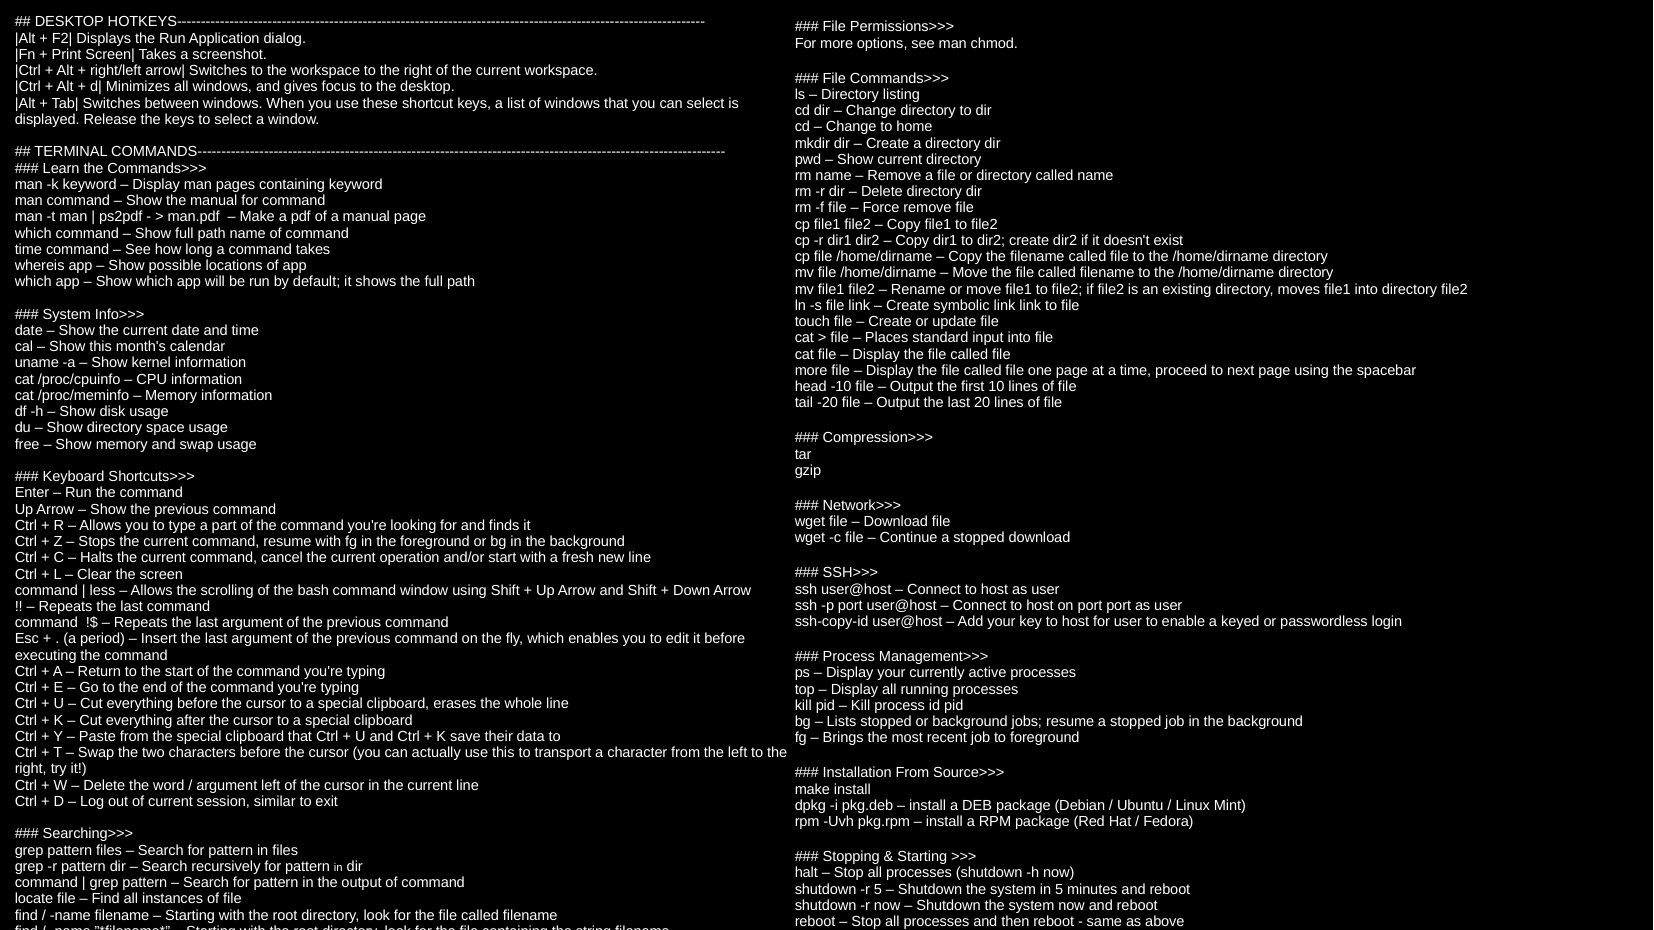

## DESKTOP HOTKEYS---------------------------------------------------------------------------------------------------------------
|Alt + F2| Displays the Run Application dialog.
|Fn + Print Screen| Takes a screenshot.
|Ctrl + Alt + right/left arrow| Switches to the workspace to the right of the current workspace.
|Ctrl + Alt + d| Minimizes all windows, and gives focus to the desktop.
|Alt + Tab| Switches between windows. When you use these shortcut keys, a list of windows that you can select is displayed. Release the keys to select a window.
## TERMINAL COMMANDS---------------------------------------------------------------------------------------------------------------
### Learn the Commands>>>
man -k keyword – Display man pages containing keyword
man command – Show the manual for command
man -t man | ps2pdf - > man.pdf – Make a pdf of a manual page
which command – Show full path name of command
time command – See how long a command takes
whereis app – Show possible locations of app
which app – Show which app will be run by default; it shows the full path
### System Info>>>
date – Show the current date and time
cal – Show this month's calendar
uname -a – Show kernel information
cat /proc/cpuinfo – CPU information
cat /proc/meminfo – Memory information
df -h – Show disk usage
du – Show directory space usage
free – Show memory and swap usage
### Keyboard Shortcuts>>>
Enter – Run the command
Up Arrow – Show the previous command
Ctrl + R – Allows you to type a part of the command you're looking for and finds it
Ctrl + Z – Stops the current command, resume with fg in the foreground or bg in the background
Ctrl + C – Halts the current command, cancel the current operation and/or start with a fresh new line
Ctrl + L – Clear the screen
command | less – Allows the scrolling of the bash command window using Shift + Up Arrow and Shift + Down Arrow
!! – Repeats the last command
command !$ – Repeats the last argument of the previous command
Esc + . (a period) – Insert the last argument of the previous command on the fly, which enables you to edit it before executing the command
Ctrl + A – Return to the start of the command you're typing
Ctrl + E – Go to the end of the command you're typing
Ctrl + U – Cut everything before the cursor to a special clipboard, erases the whole line
Ctrl + K – Cut everything after the cursor to a special clipboard
Ctrl + Y – Paste from the special clipboard that Ctrl + U and Ctrl + K save their data to
Ctrl + T – Swap the two characters before the cursor (you can actually use this to transport a character from the left to the right, try it!)
Ctrl + W – Delete the word / argument left of the cursor in the current line
Ctrl + D – Log out of current session, similar to exit
### Searching>>>
grep pattern files – Search for pattern in files
grep -r pattern dir – Search recursively for pattern in dir
command | grep pattern – Search for pattern in the output of command
locate file – Find all instances of file
find / -name filename – Starting with the root directory, look for the file called filename
find / -name ”*filename*” – Starting with the root directory, look for the file containing the string filename
locate filename – Find a file called filename using the locate command; this assumes you have already used the command updatedb (see next)
updatedb – Create or update the database of files on all file systems attached to the Linux root directory
which filename – Show the subdirectory containing the executable file called filename
grep TextStringToFind /dir – Starting with the directory called dir, look for and list all files containing TextStringToFind
### File Permissions>>>
For more options, see man chmod.
### File Commands>>>
ls – Directory listing
cd dir – Change directory to dir
cd – Change to home
mkdir dir – Create a directory dir
pwd – Show current directory
rm name – Remove a file or directory called name
rm -r dir – Delete directory dir
rm -f file – Force remove file
cp file1 file2 – Copy file1 to file2
cp -r dir1 dir2 – Copy dir1 to dir2; create dir2 if it doesn't exist
cp file /home/dirname – Copy the filename called file to the /home/dirname directory
mv file /home/dirname – Move the file called filename to the /home/dirname directory
mv file1 file2 – Rename or move file1 to file2; if file2 is an existing directory, moves file1 into directory file2
ln -s file link – Create symbolic link link to file
touch file – Create or update file
cat > file – Places standard input into file
cat file – Display the file called file
more file – Display the file called file one page at a time, proceed to next page using the spacebar
head -10 file – Output the first 10 lines of file
tail -20 file – Output the last 20 lines of file
### Compression>>>
tar
gzip
### Network>>>
wget file – Download file
wget -c file – Continue a stopped download
### SSH>>>
ssh user@host – Connect to host as user
ssh -p port user@host – Connect to host on port port as user
ssh-copy-id user@host – Add your key to host for user to enable a keyed or passwordless login
### Process Management>>>
ps – Display your currently active processes
top – Display all running processes
kill pid – Kill process id pid
bg – Lists stopped or background jobs; resume a stopped job in the background
fg – Brings the most recent job to foreground
### Installation From Source>>>
make install
dpkg -i pkg.deb – install a DEB package (Debian / Ubuntu / Linux Mint)
rpm -Uvh pkg.rpm – install a RPM package (Red Hat / Fedora)
### Stopping & Starting >>>
halt – Stop all processes (shutdown -h now)
shutdown -r 5 – Shutdown the system in 5 minutes and reboot
shutdown -r now – Shutdown the system now and reboot
reboot – Stop all processes and then reboot - same as above